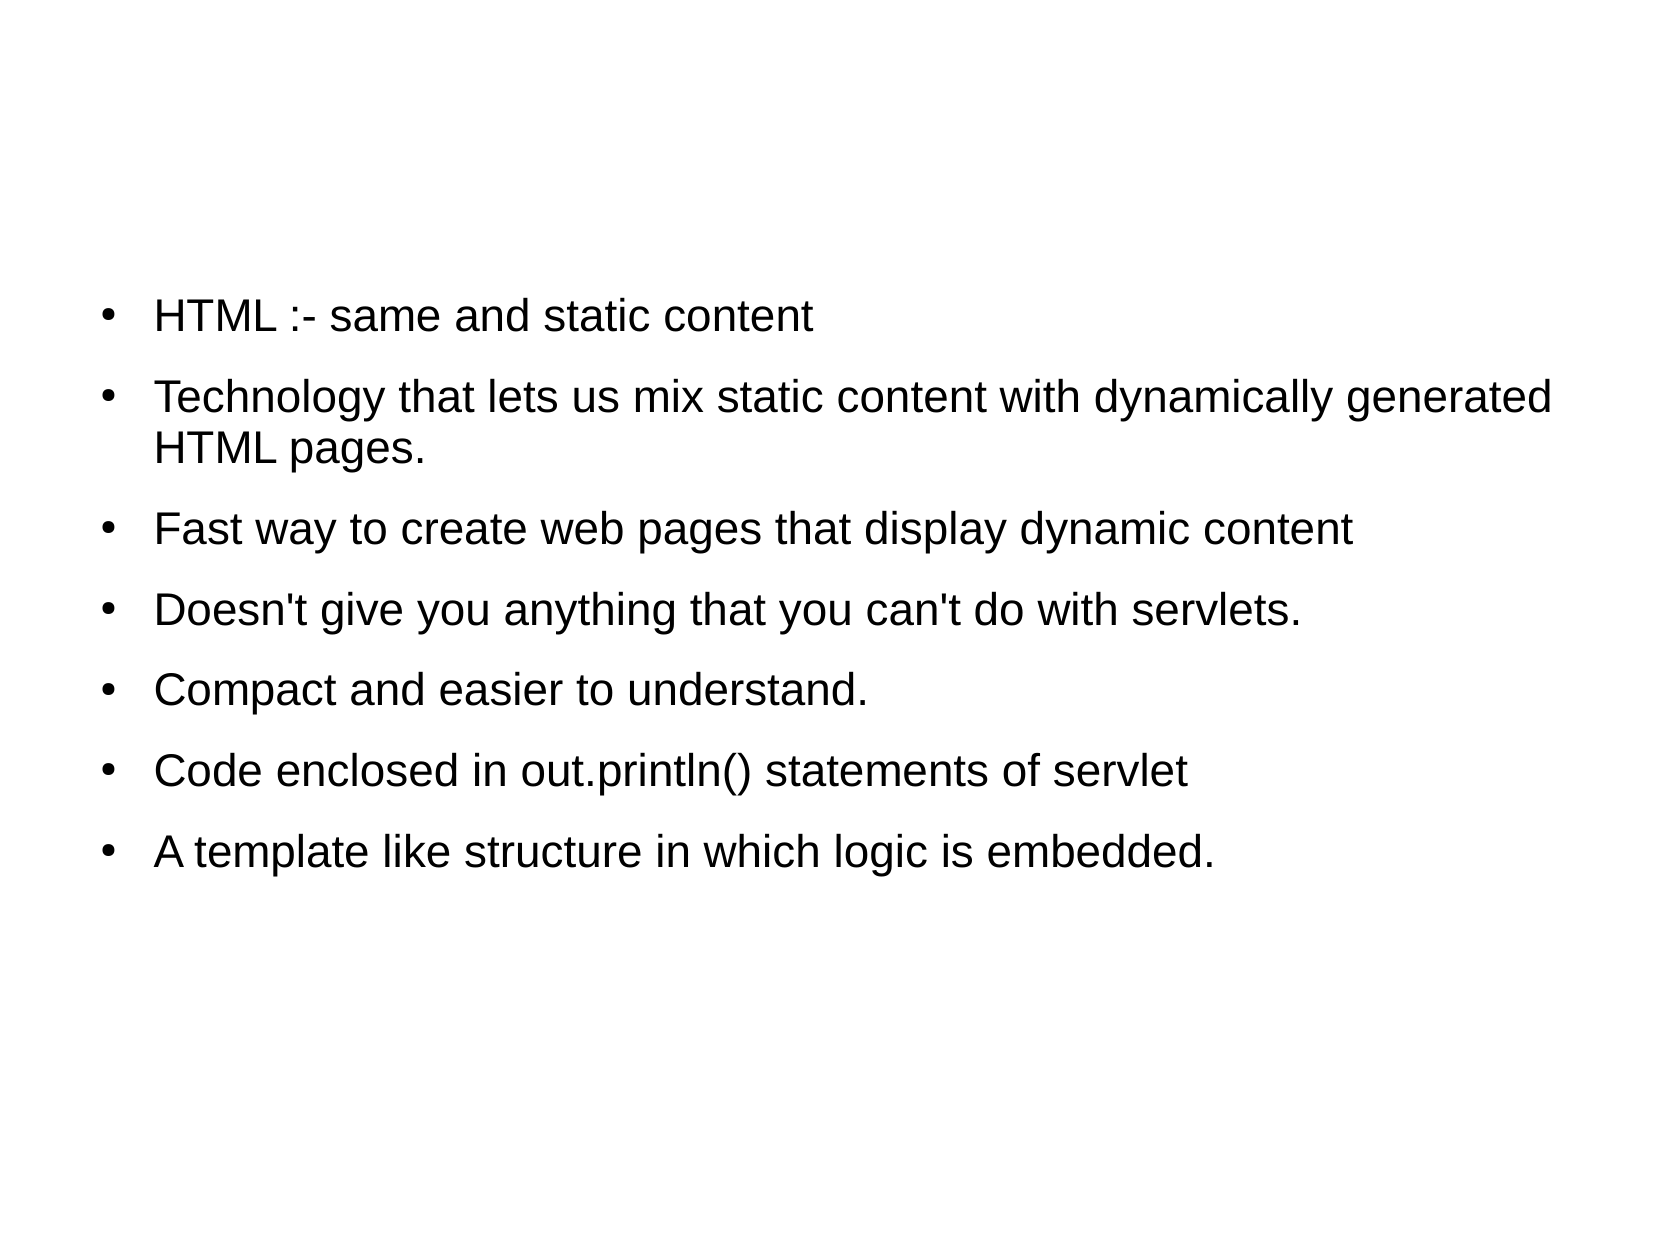

# HTML :- same and static content
Technology that lets us mix static content with dynamically generated HTML pages.
Fast way to create web pages that display dynamic content
Doesn't give you anything that you can't do with servlets.
Compact and easier to understand.
Code enclosed in out.println() statements of servlet
A template like structure in which logic is embedded.